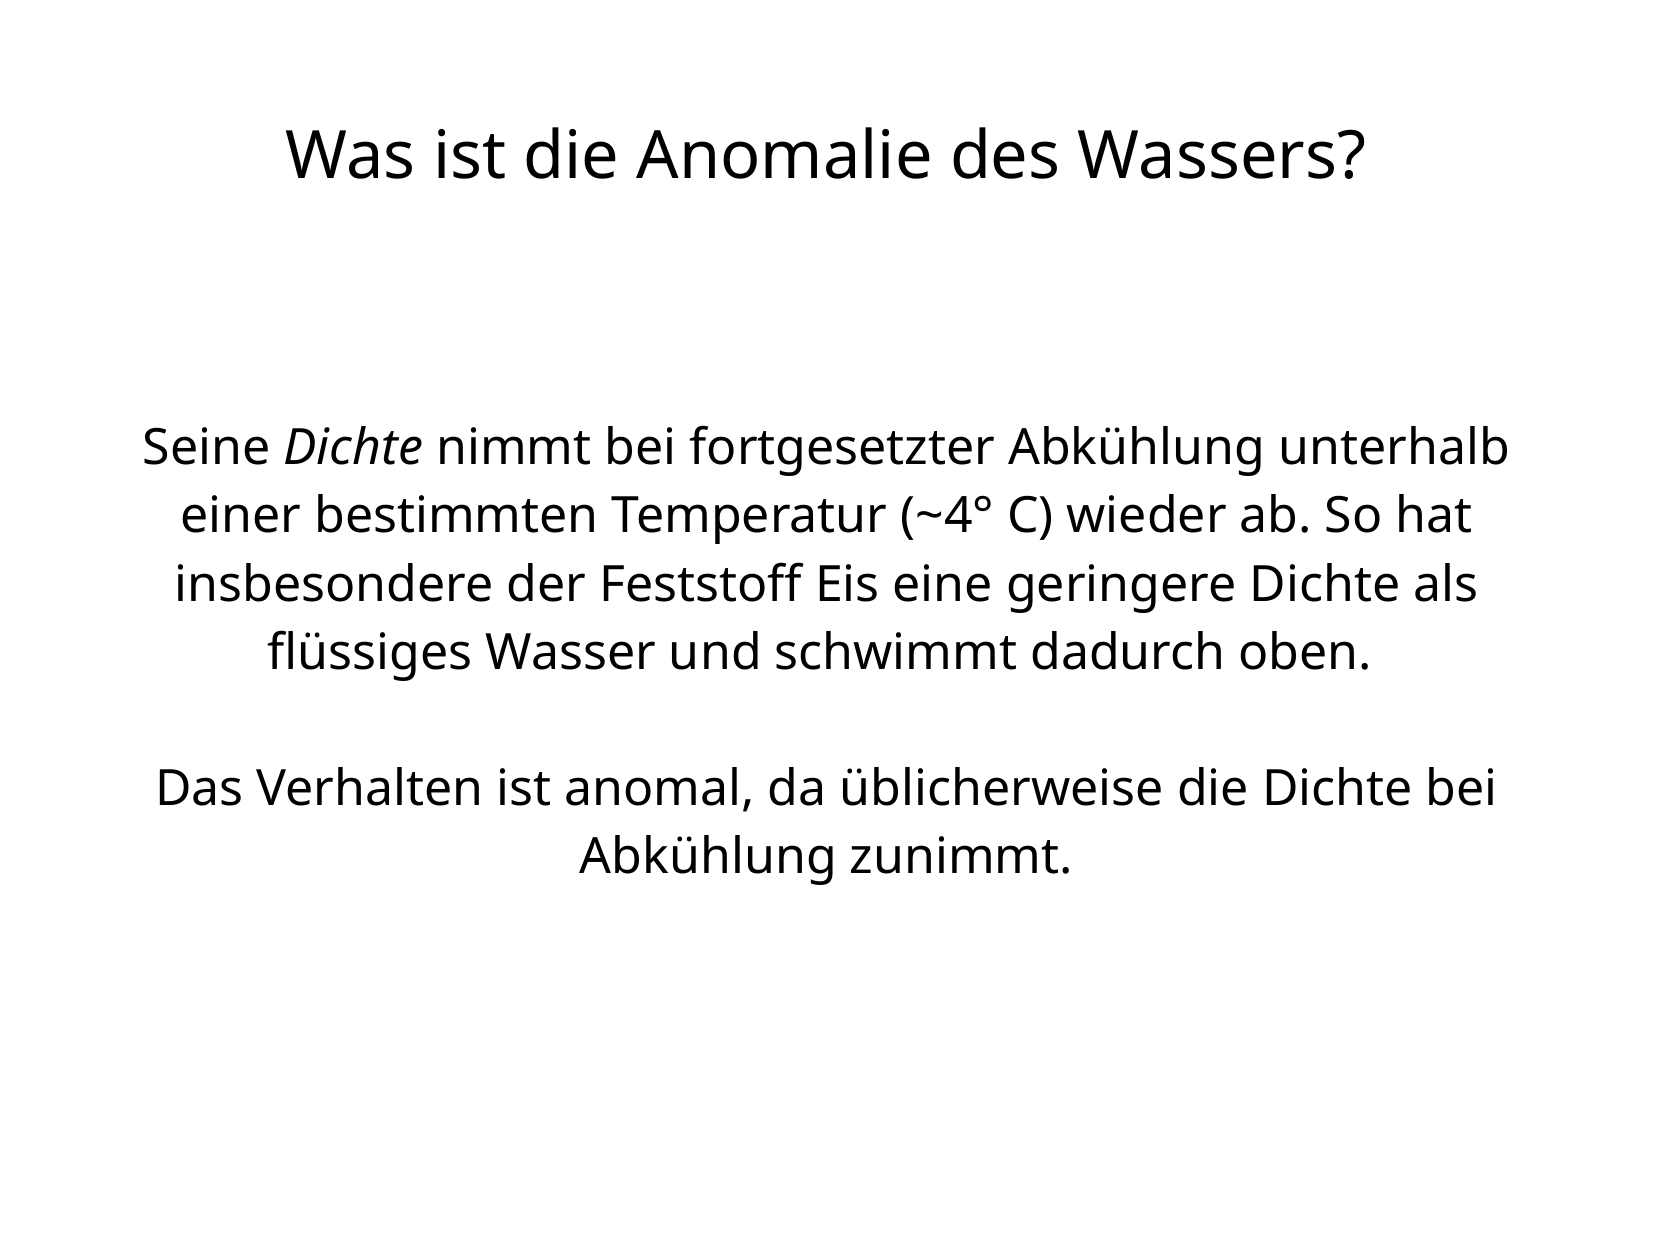

# Was ist die Anomalie des Wassers?
Seine Dichte nimmt bei fortgesetzter Abkühlung unterhalb einer bestimmten Temperatur (~4° C) wieder ab. So hat insbesondere der Feststoff Eis eine geringere Dichte als flüssiges Wasser und schwimmt dadurch oben.
Das Verhalten ist anomal, da üblicherweise die Dichte bei Abkühlung zunimmt.